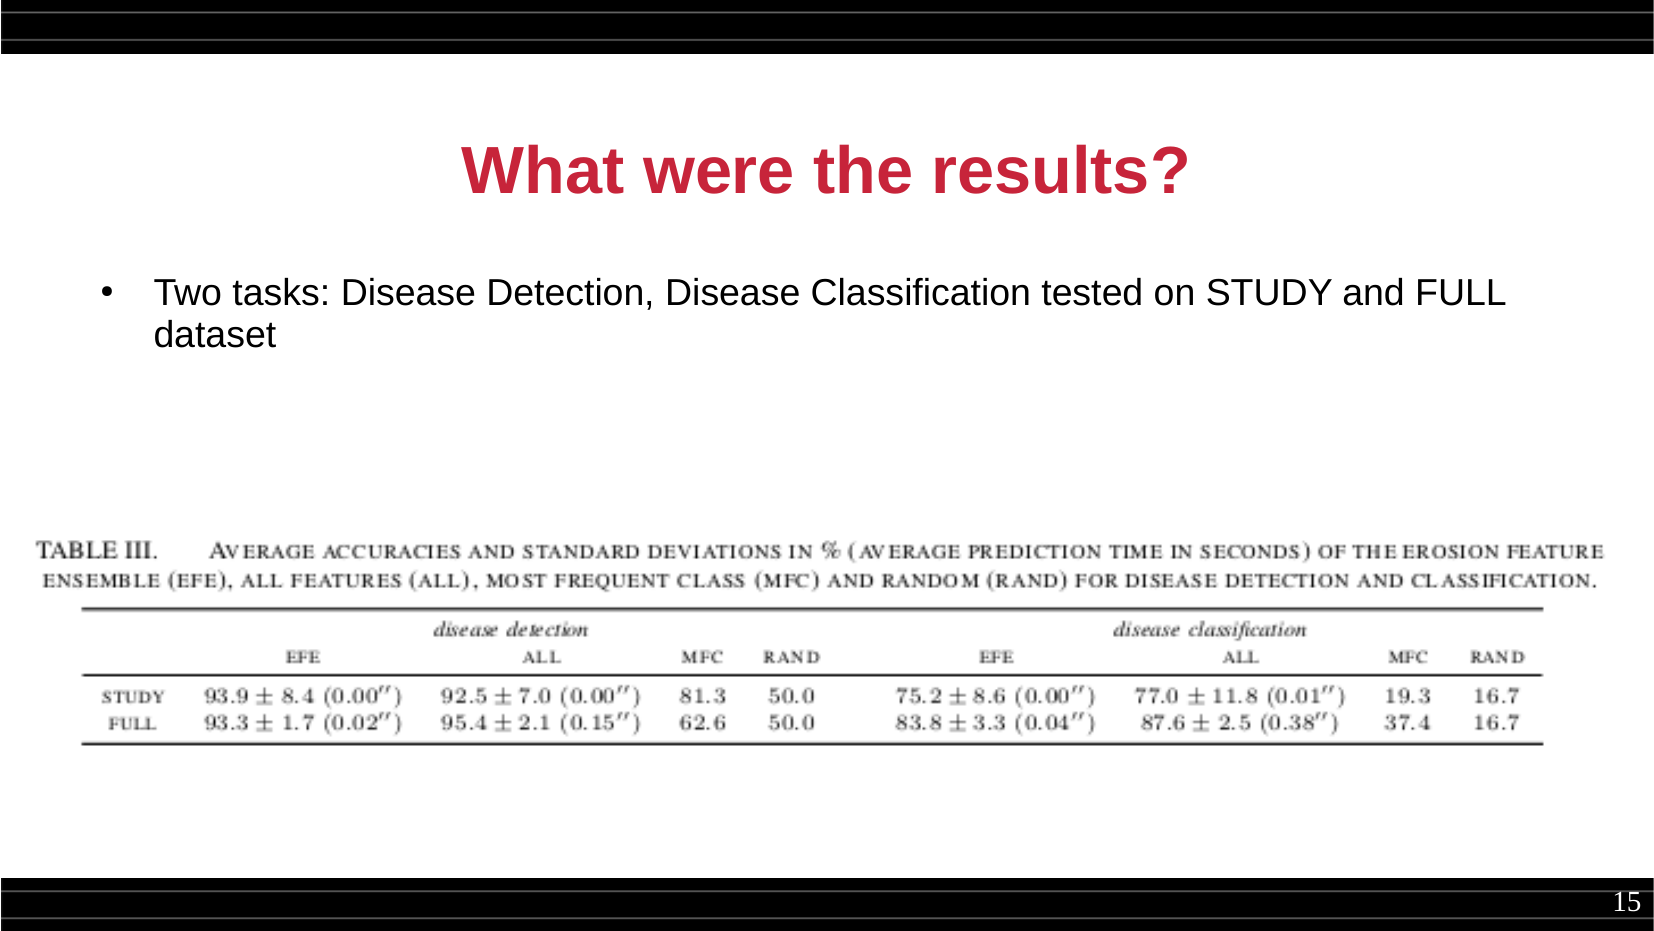

# What were the results?
Two tasks: Disease Detection, Disease Classification tested on STUDY and FULL dataset